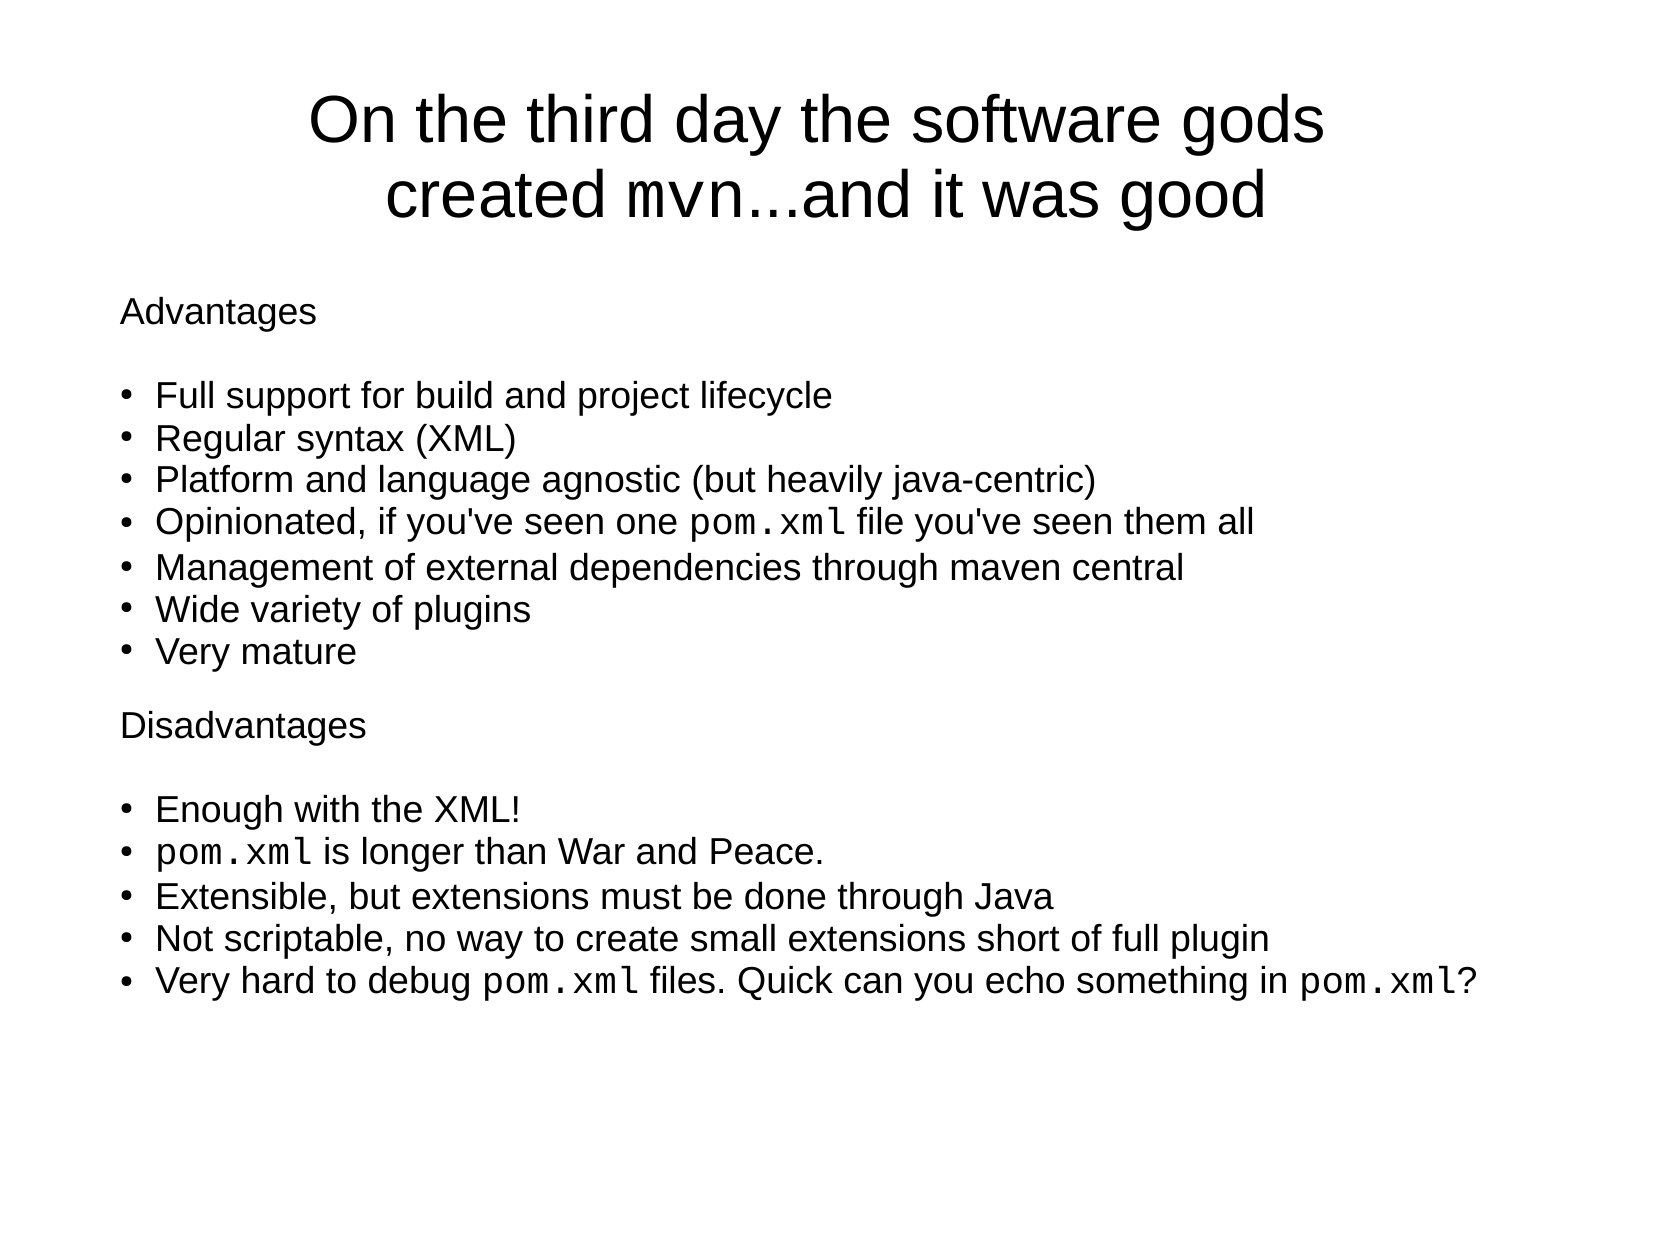

On the third day the software gods
created mvn...and it was good
Advantages
Full support for build and project lifecycle
Regular syntax (XML)
Platform and language agnostic (but heavily java-centric)
Opinionated, if you've seen one pom.xml file you've seen them all
Management of external dependencies through maven central
Wide variety of plugins
Very mature
Disadvantages
Enough with the XML!
pom.xml is longer than War and Peace.
Extensible, but extensions must be done through Java
Not scriptable, no way to create small extensions short of full plugin
Very hard to debug pom.xml files. Quick can you echo something in pom.xml?